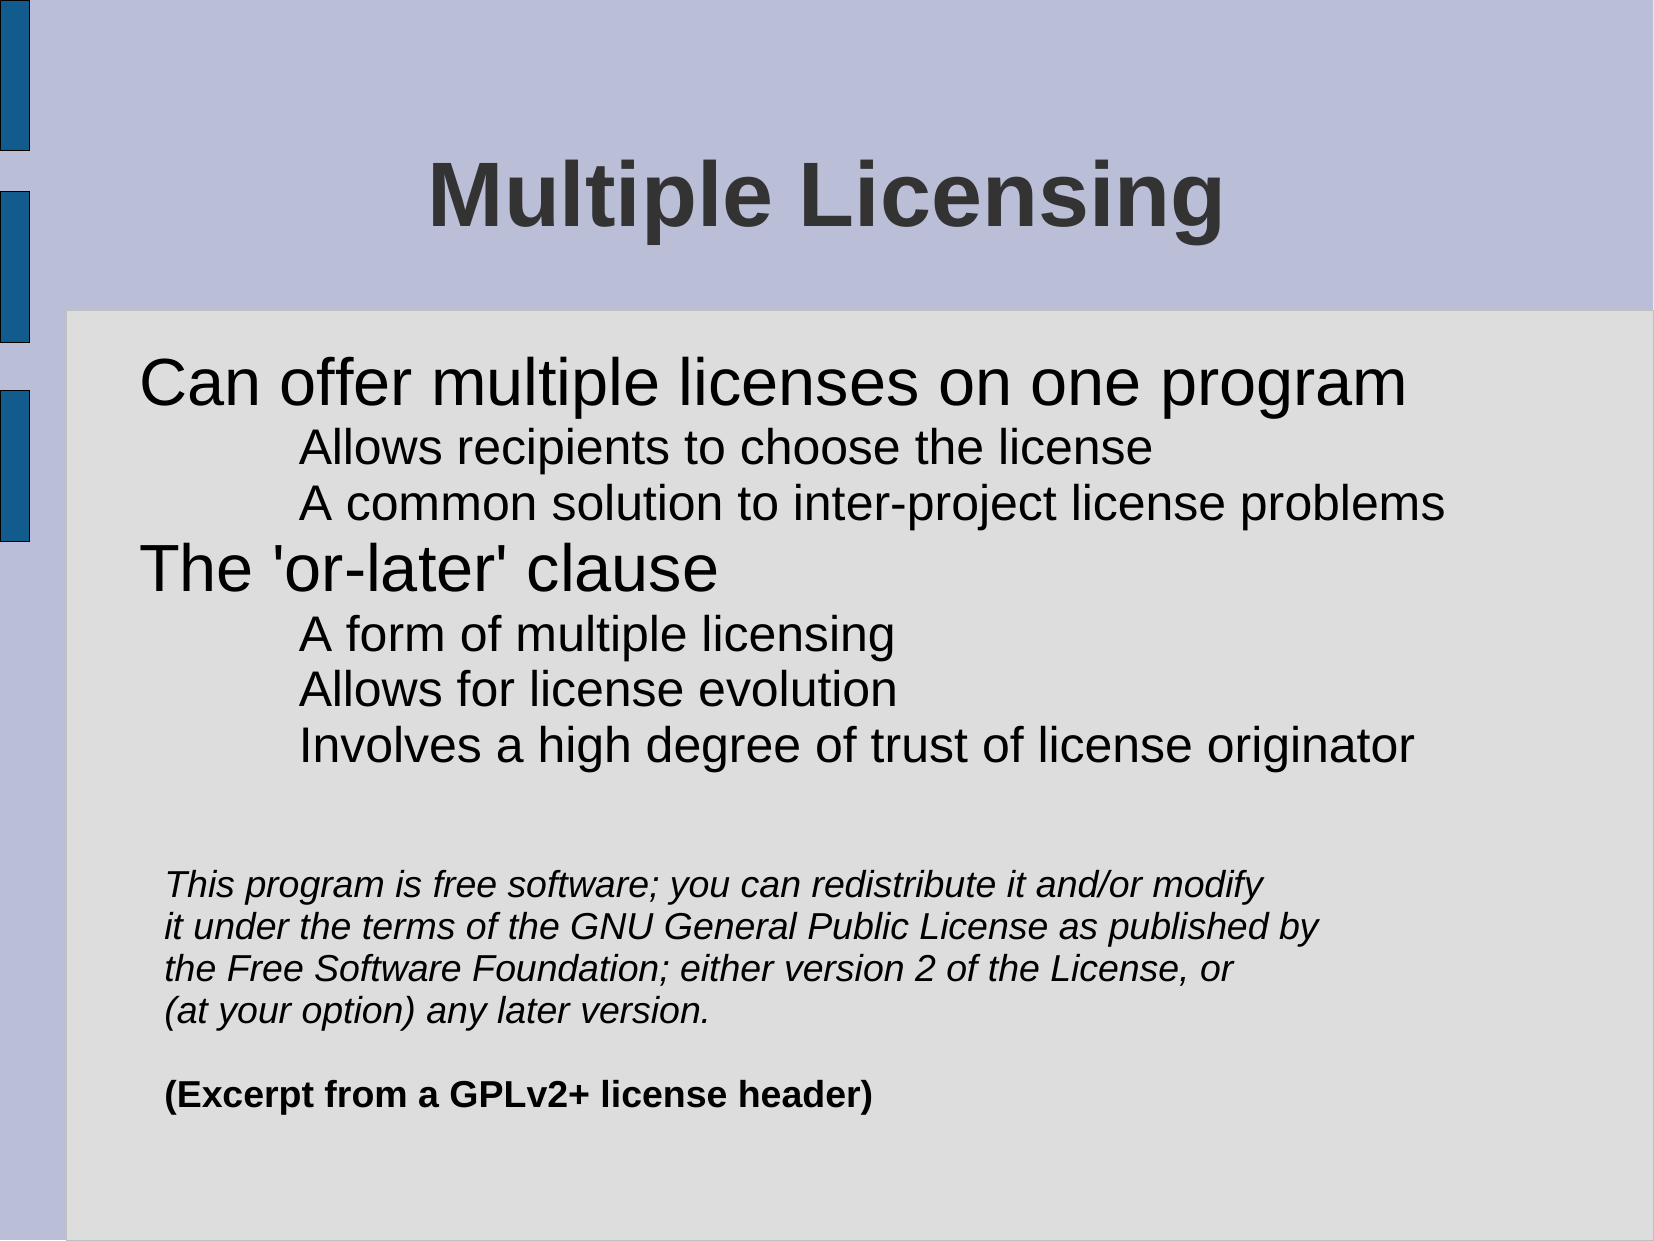

# Multiple Licensing
Can offer multiple licenses on one program
Allows recipients to choose the license
A common solution to inter-project license problems
The 'or-later' clause
A form of multiple licensing
Allows for license evolution
Involves a high degree of trust of license originator
 This program is free software; you can redistribute it and/or modify
 it under the terms of the GNU General Public License as published by
 the Free Software Foundation; either version 2 of the License, or
 (at your option) any later version.
 (Excerpt from a GPLv2+ license header)